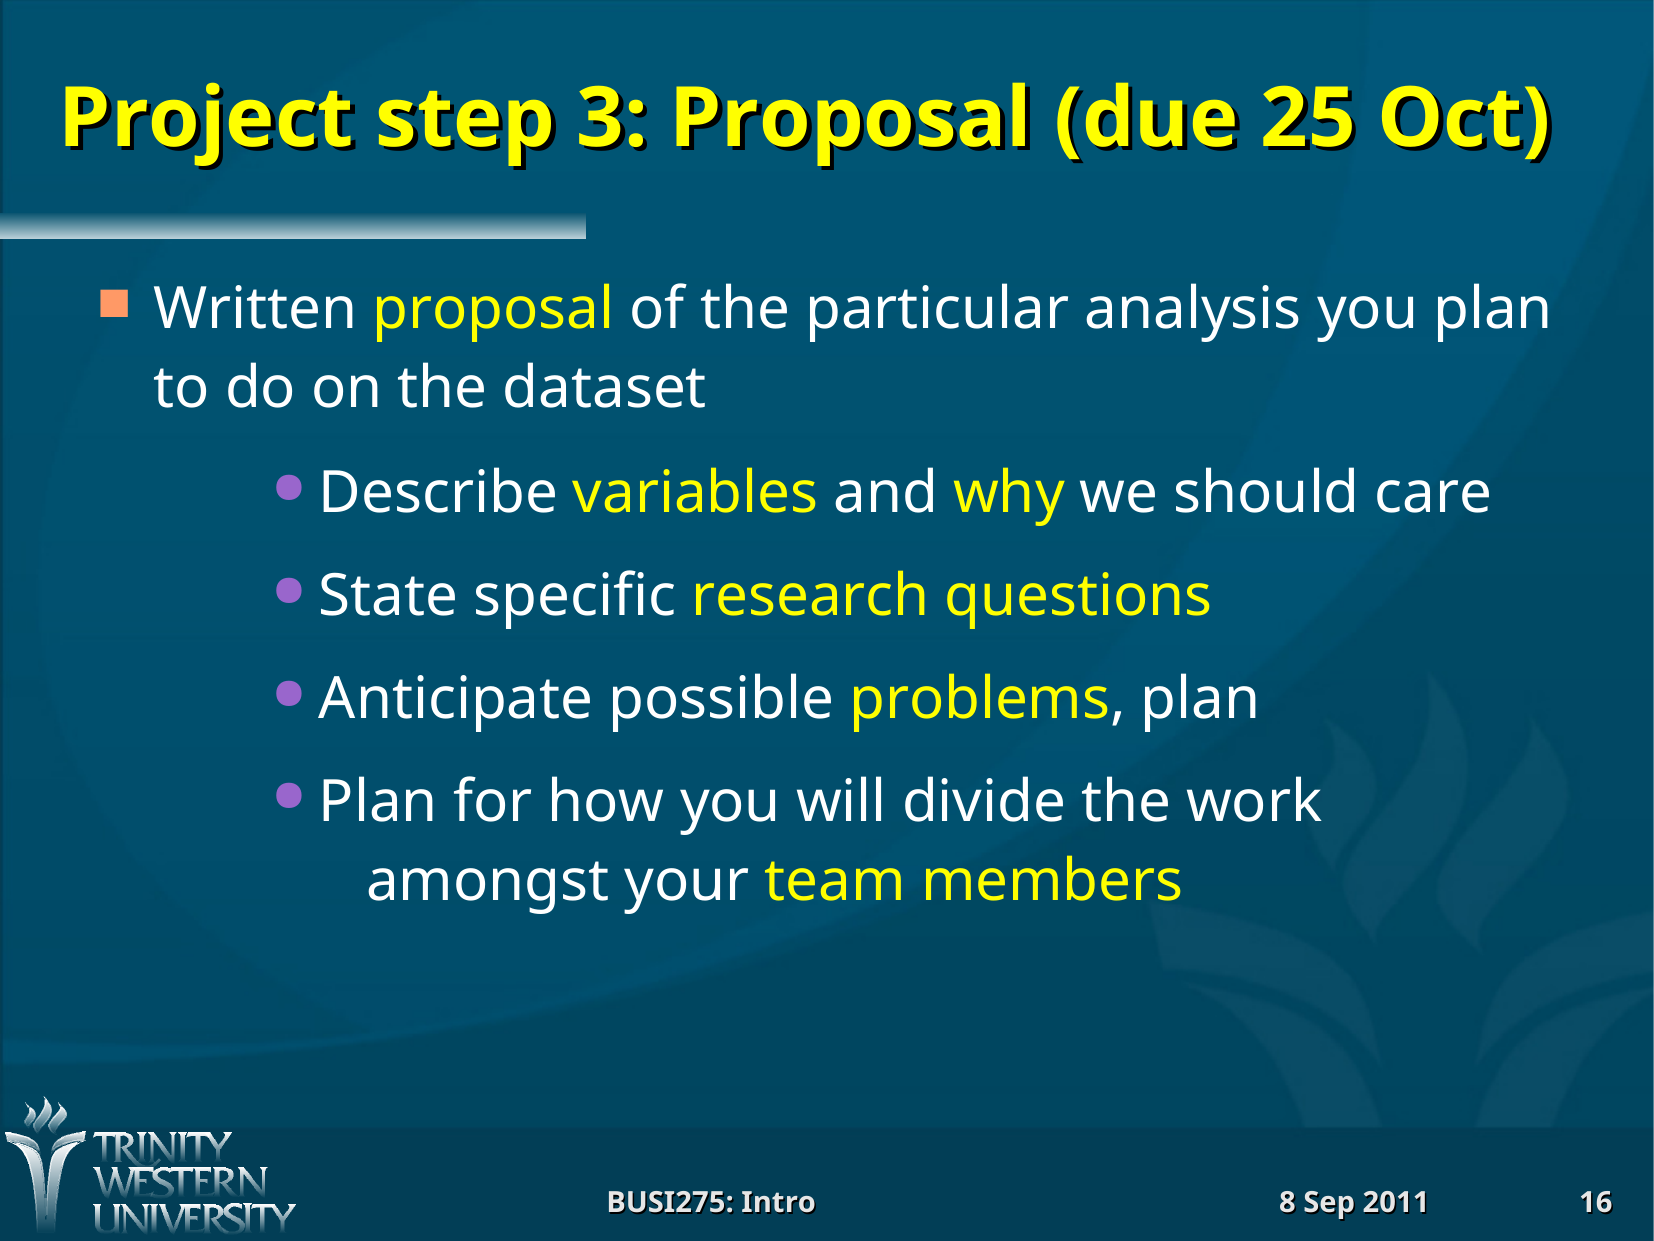

# Project step 3: Proposal (due 25 Oct)
Written proposal of the particular analysis you plan to do on the dataset
Describe variables and why we should care
State specific research questions
Anticipate possible problems, plan
Plan for how you will divide the work amongst your team members
BUSI275: Intro
8 Sep 2011
16